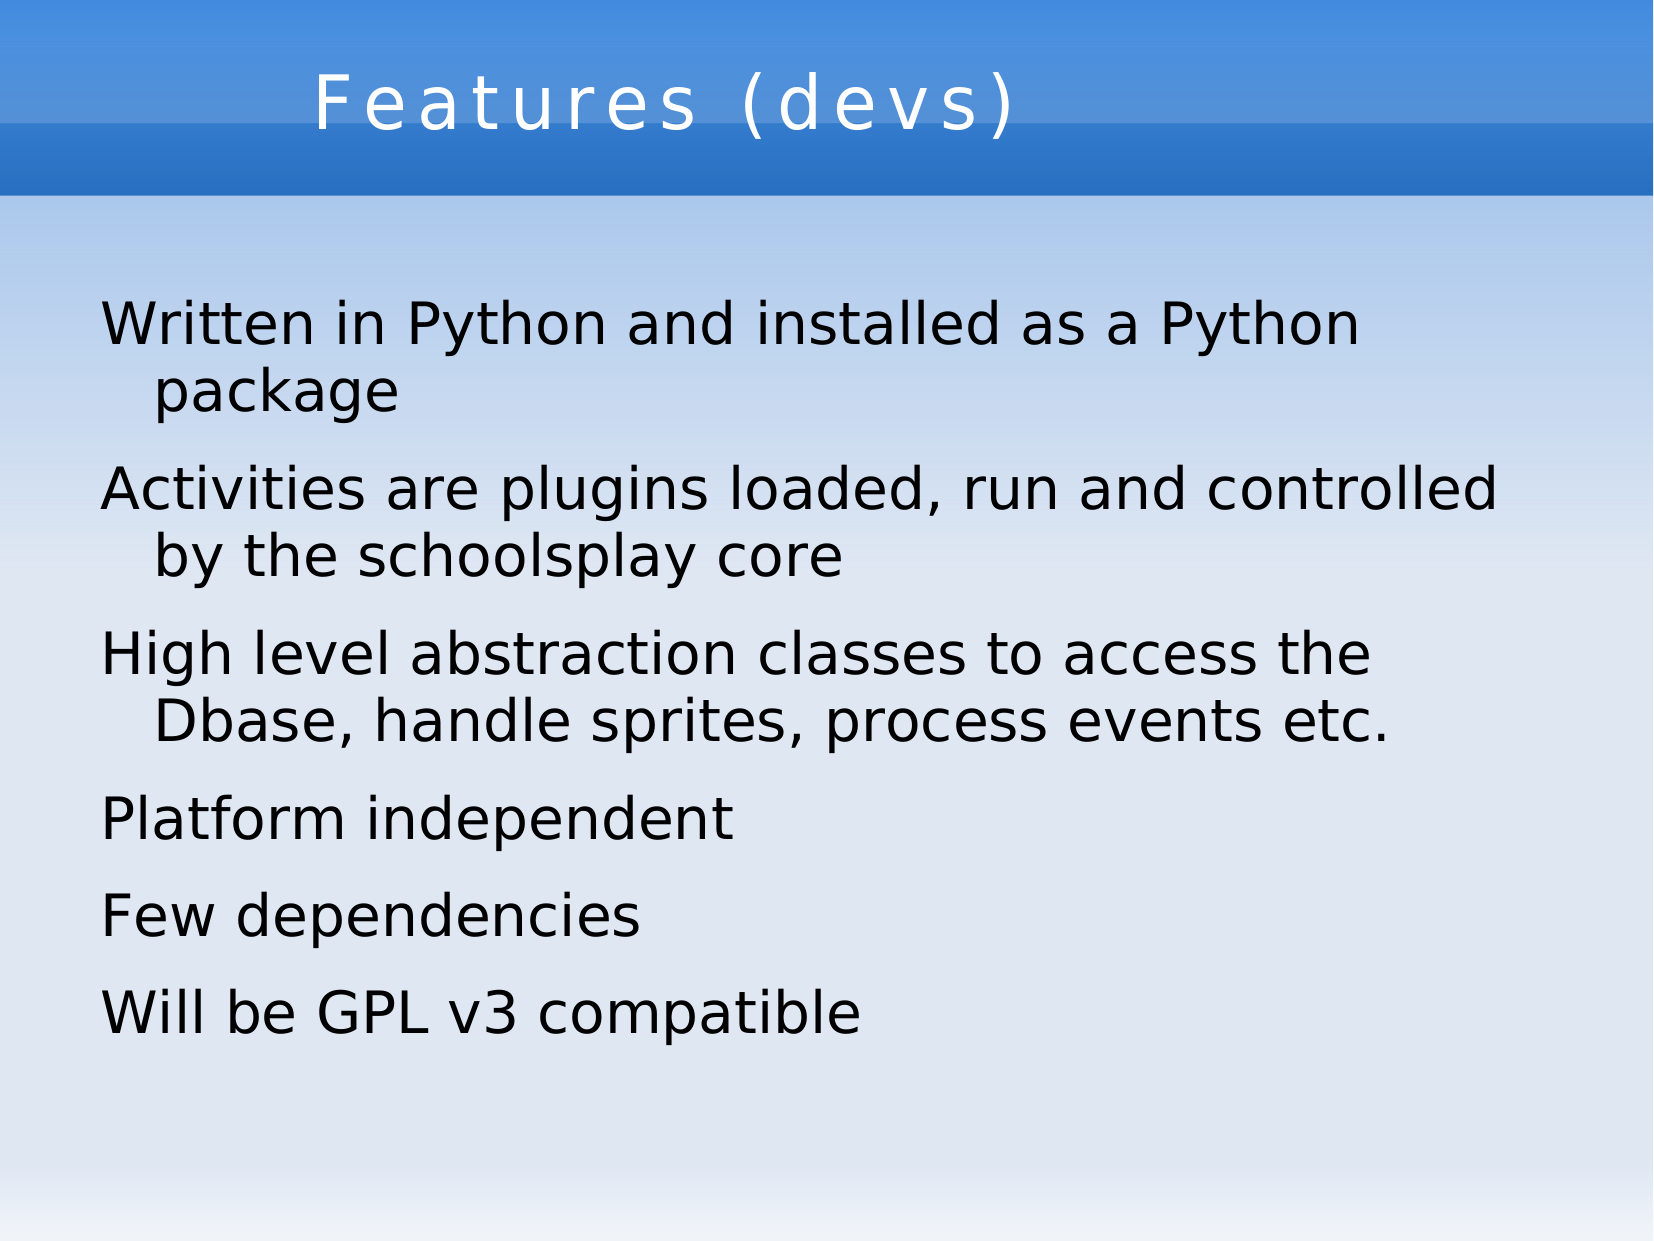

# Features (devs)
Written in Python and installed as a Python package
Activities are plugins loaded, run and controlled by the schoolsplay core
High level abstraction classes to access the Dbase, handle sprites, process events etc.
Platform independent
Few dependencies
Will be GPL v3 compatible